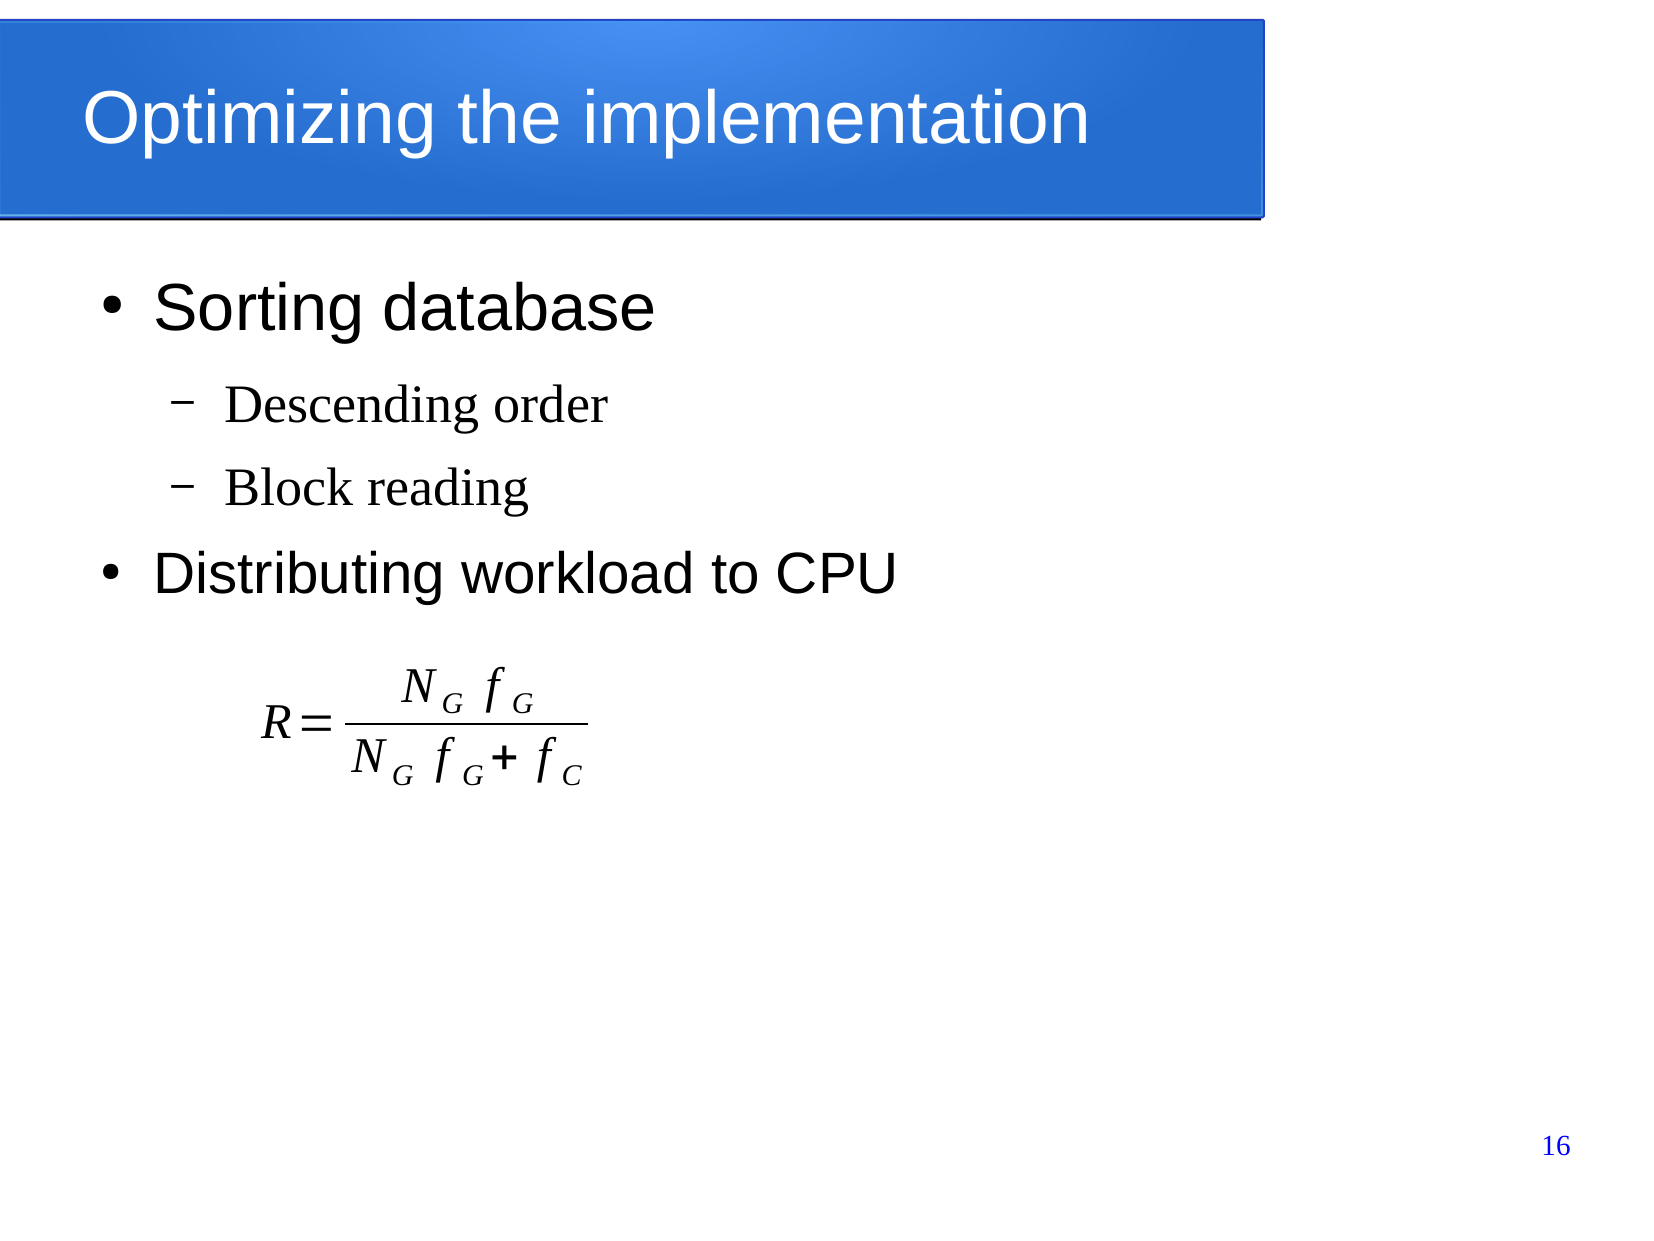

# Optimizing the implementation
Sorting database
Descending order
Block reading
Distributing workload to CPU
16